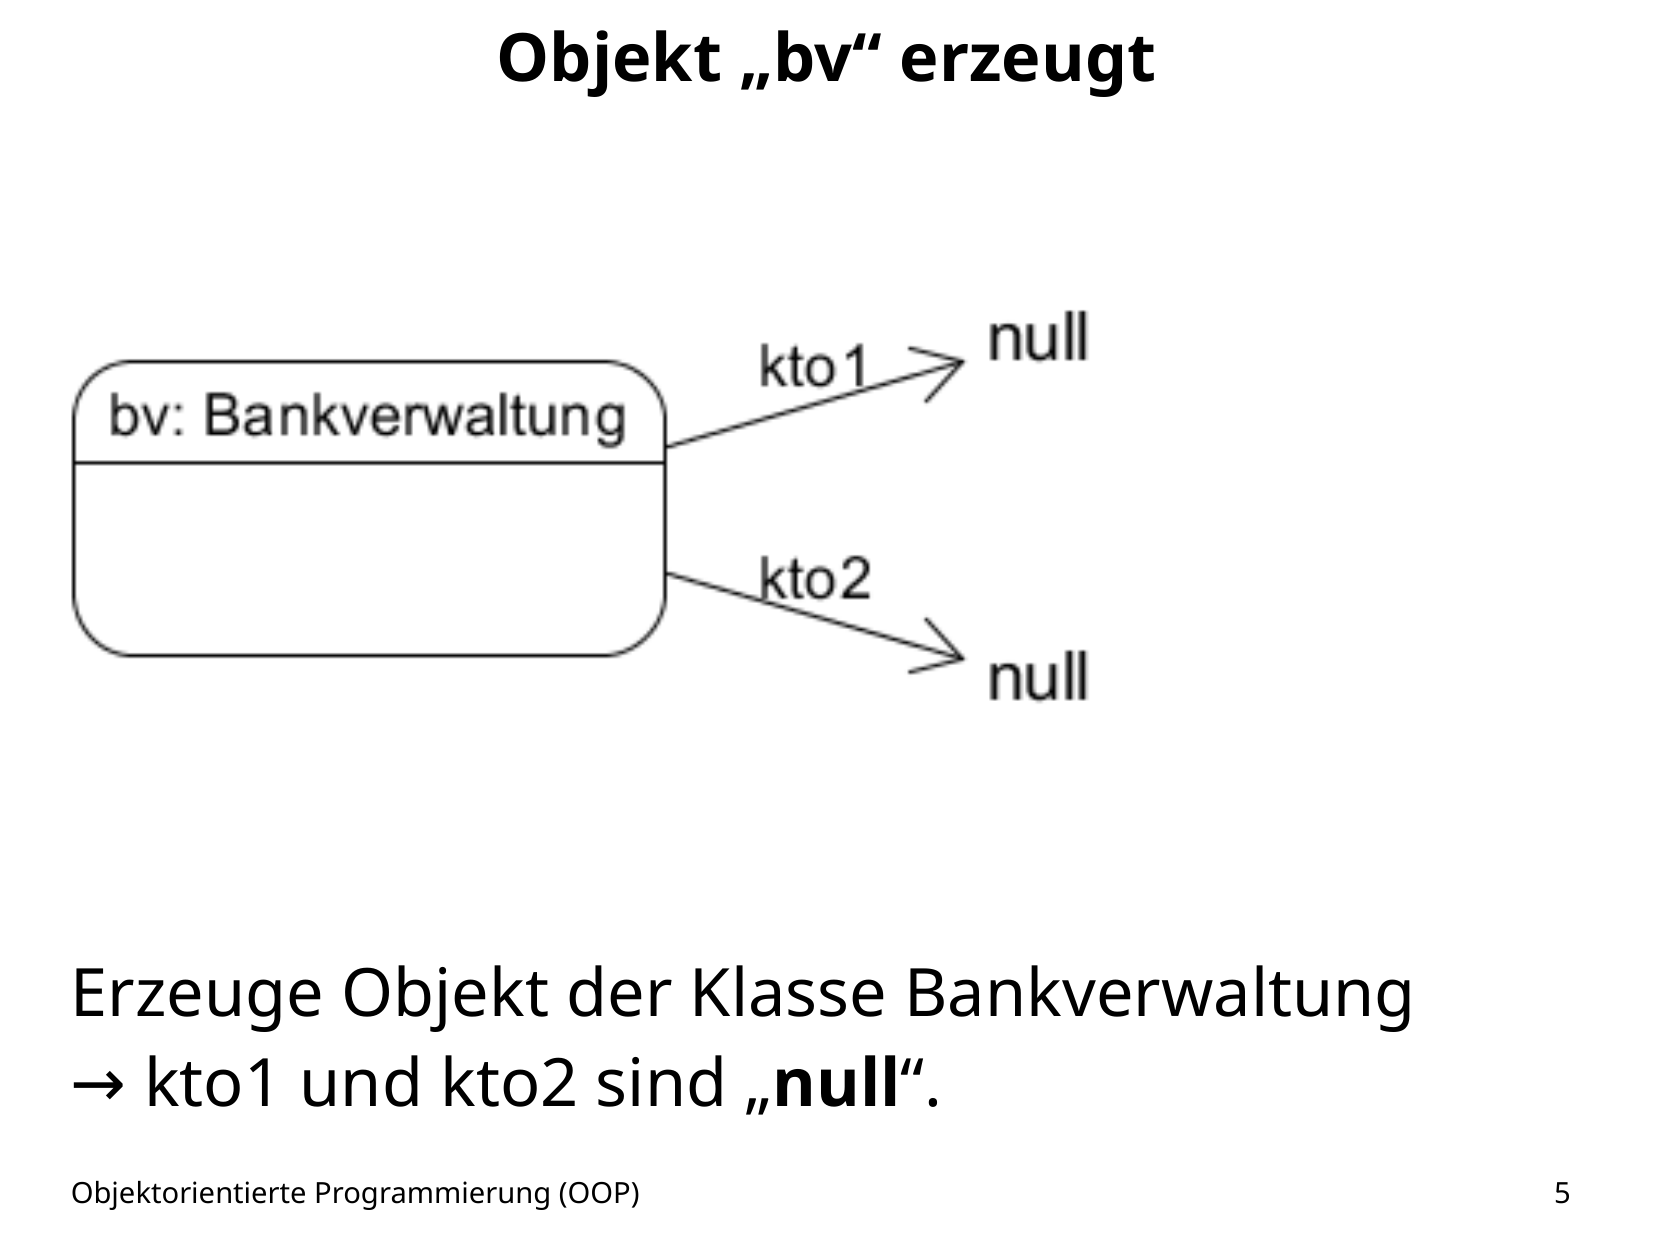

# Objekt „bv“ erzeugt
Erzeuge Objekt der Klasse Bankverwaltung
→ kto1 und kto2 sind „null“.
Objektorientierte Programmierung (OOP)
5